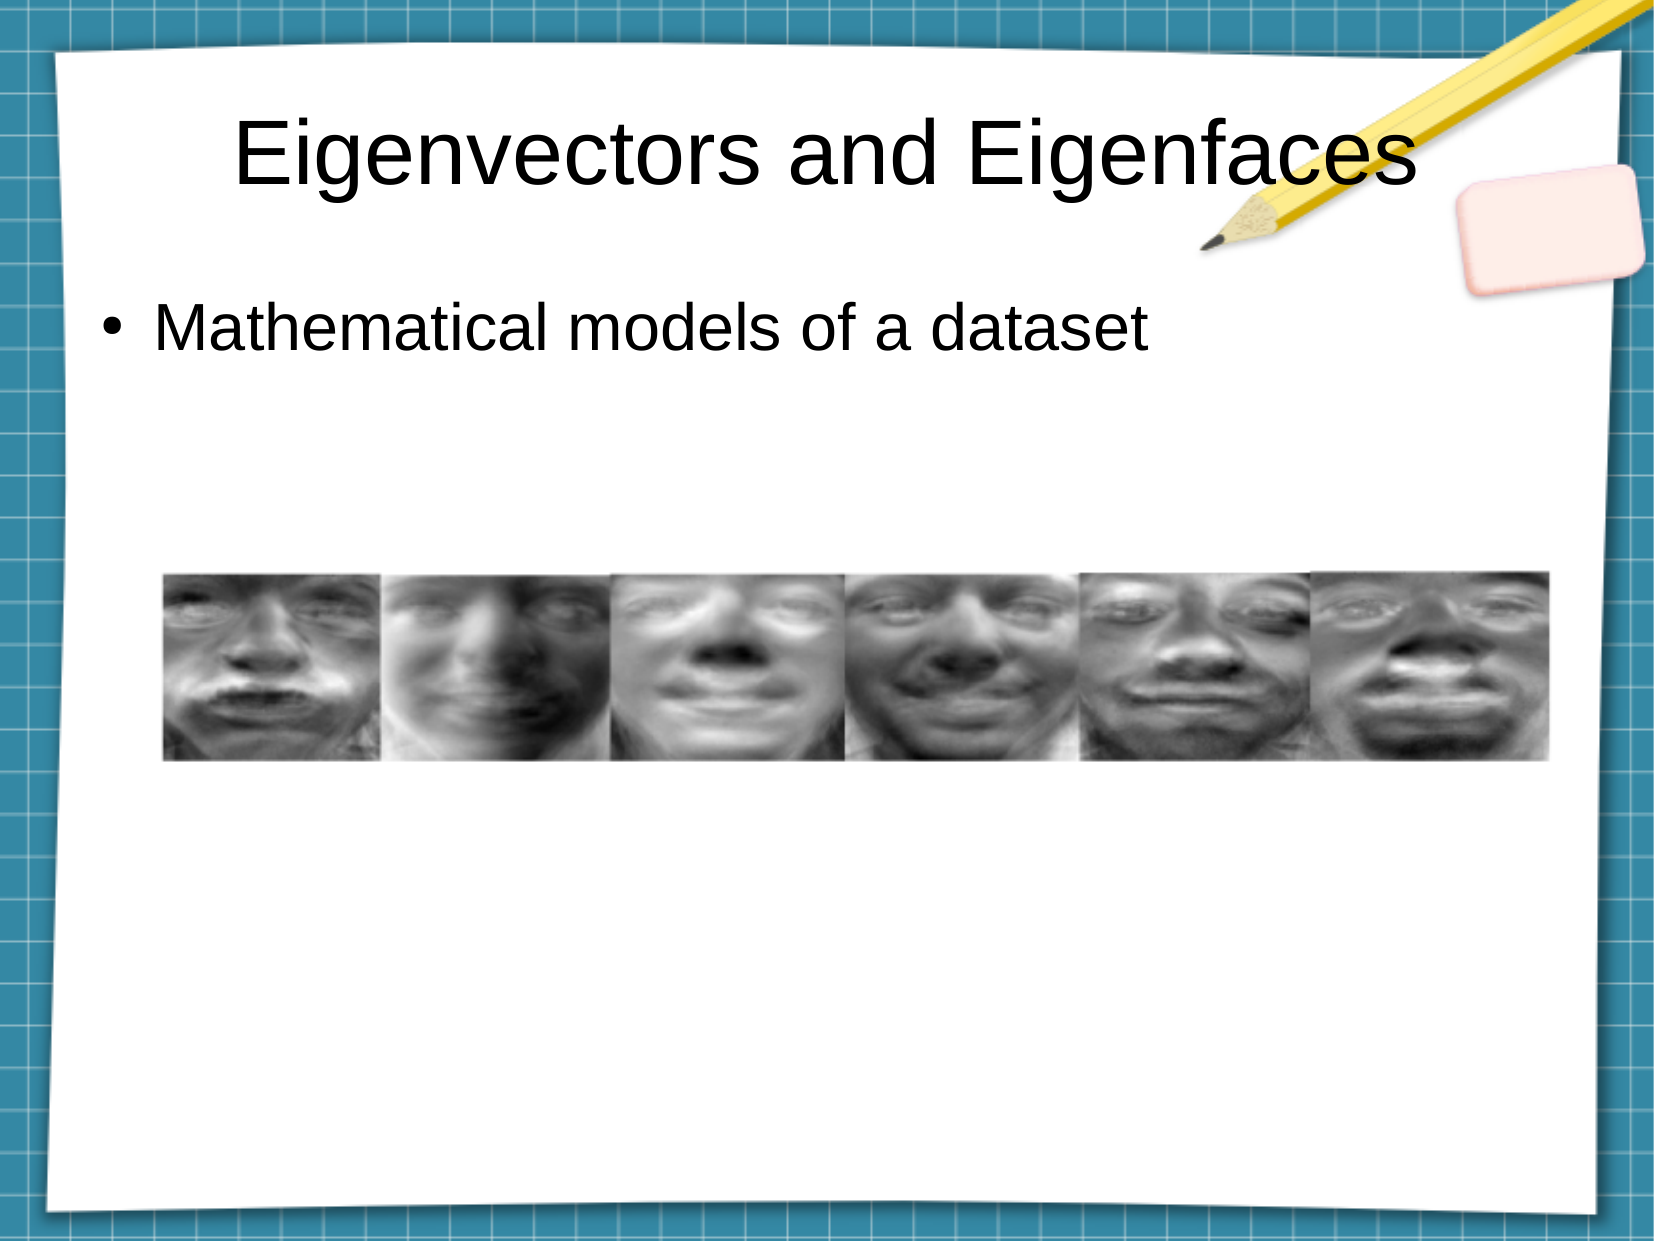

# Eigenvectors and Eigenfaces
Mathematical models of a dataset